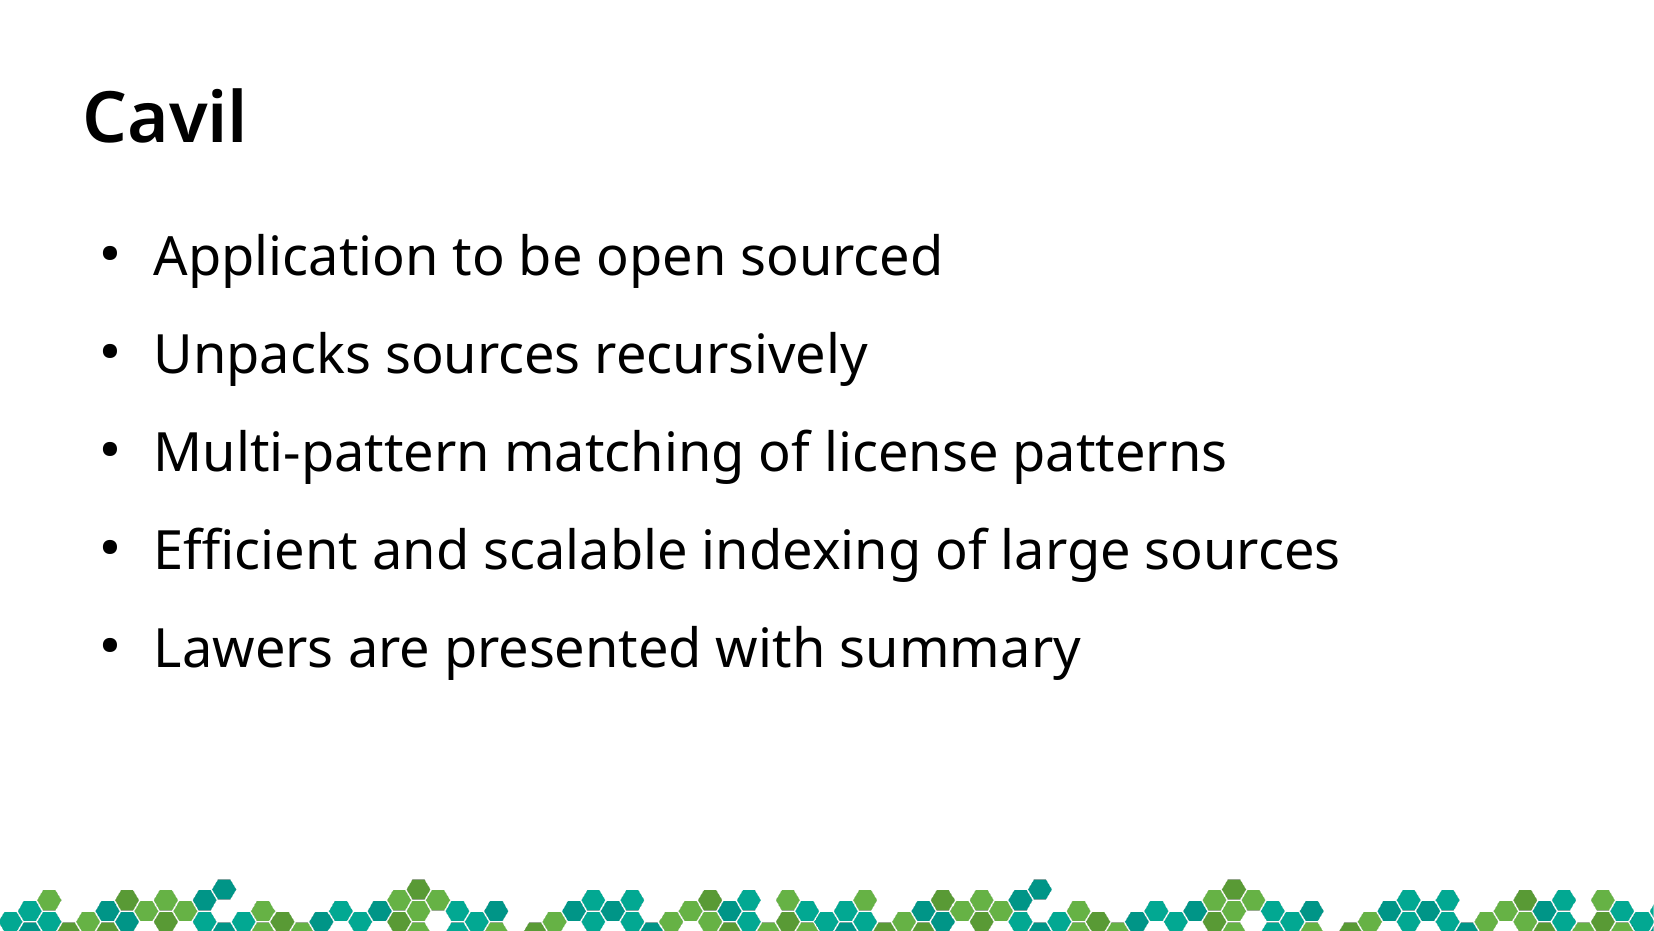

# Cavil
Application to be open sourced
Unpacks sources recursively
Multi-pattern matching of license patterns
Efficient and scalable indexing of large sources
Lawers are presented with summary